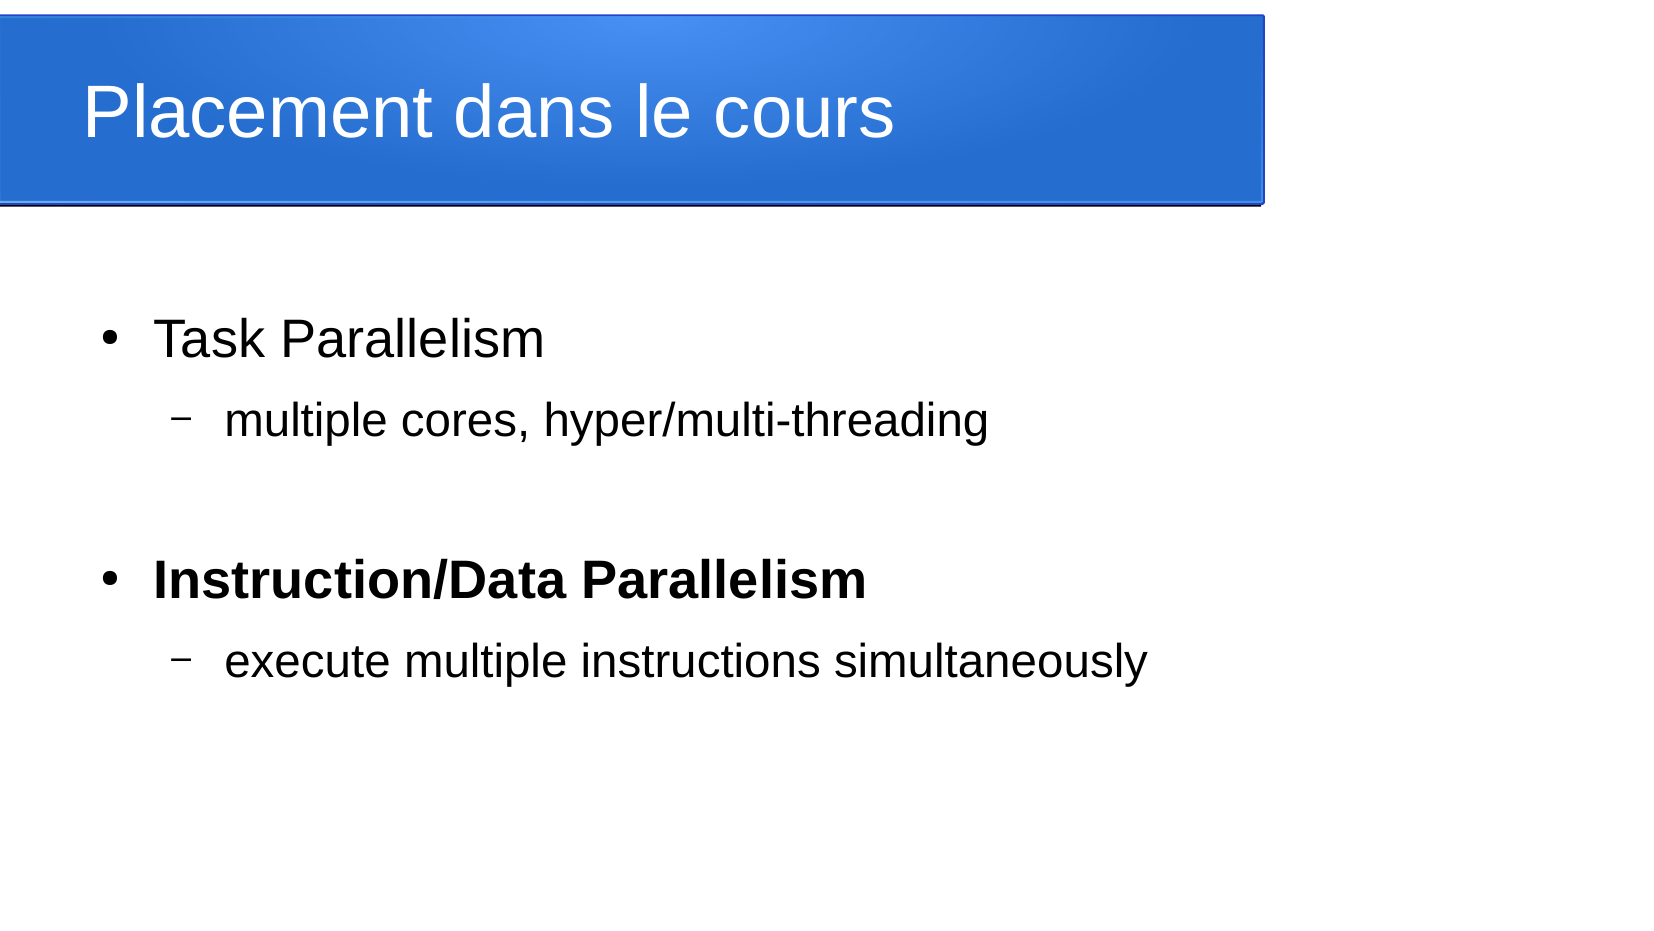

# Placement dans le cours
Task Parallelism
multiple cores, hyper/multi-threading
Instruction/Data Parallelism
execute multiple instructions simultaneously